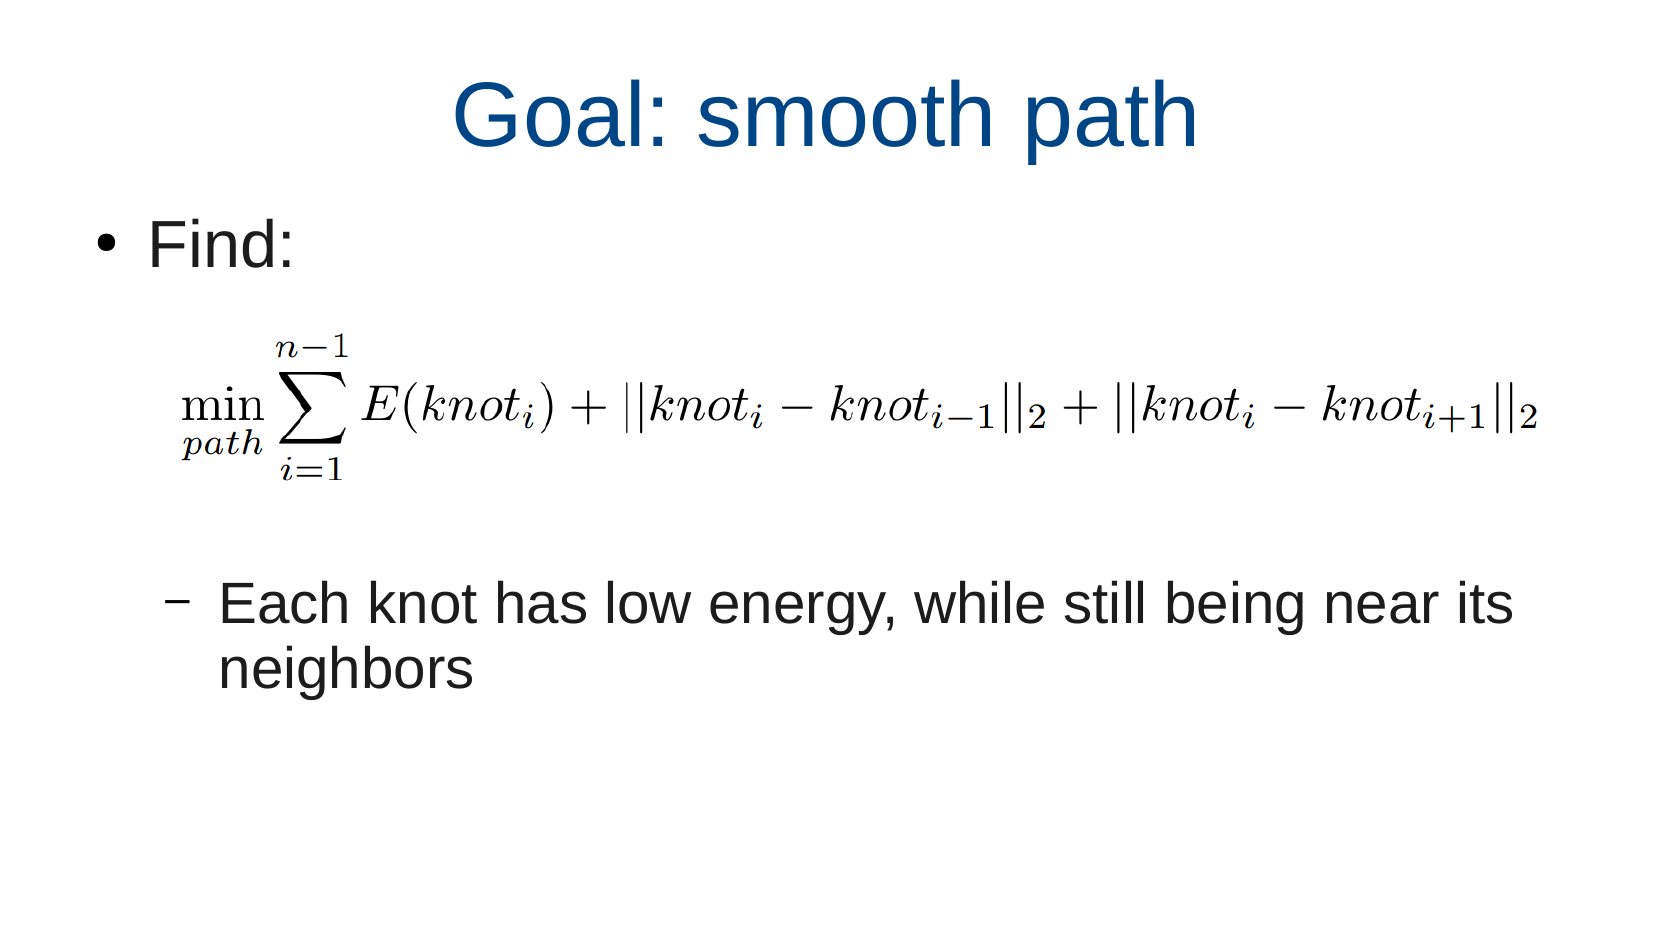

# Goal: smooth path
Find:
Each knot has low energy, while still being near its neighbors